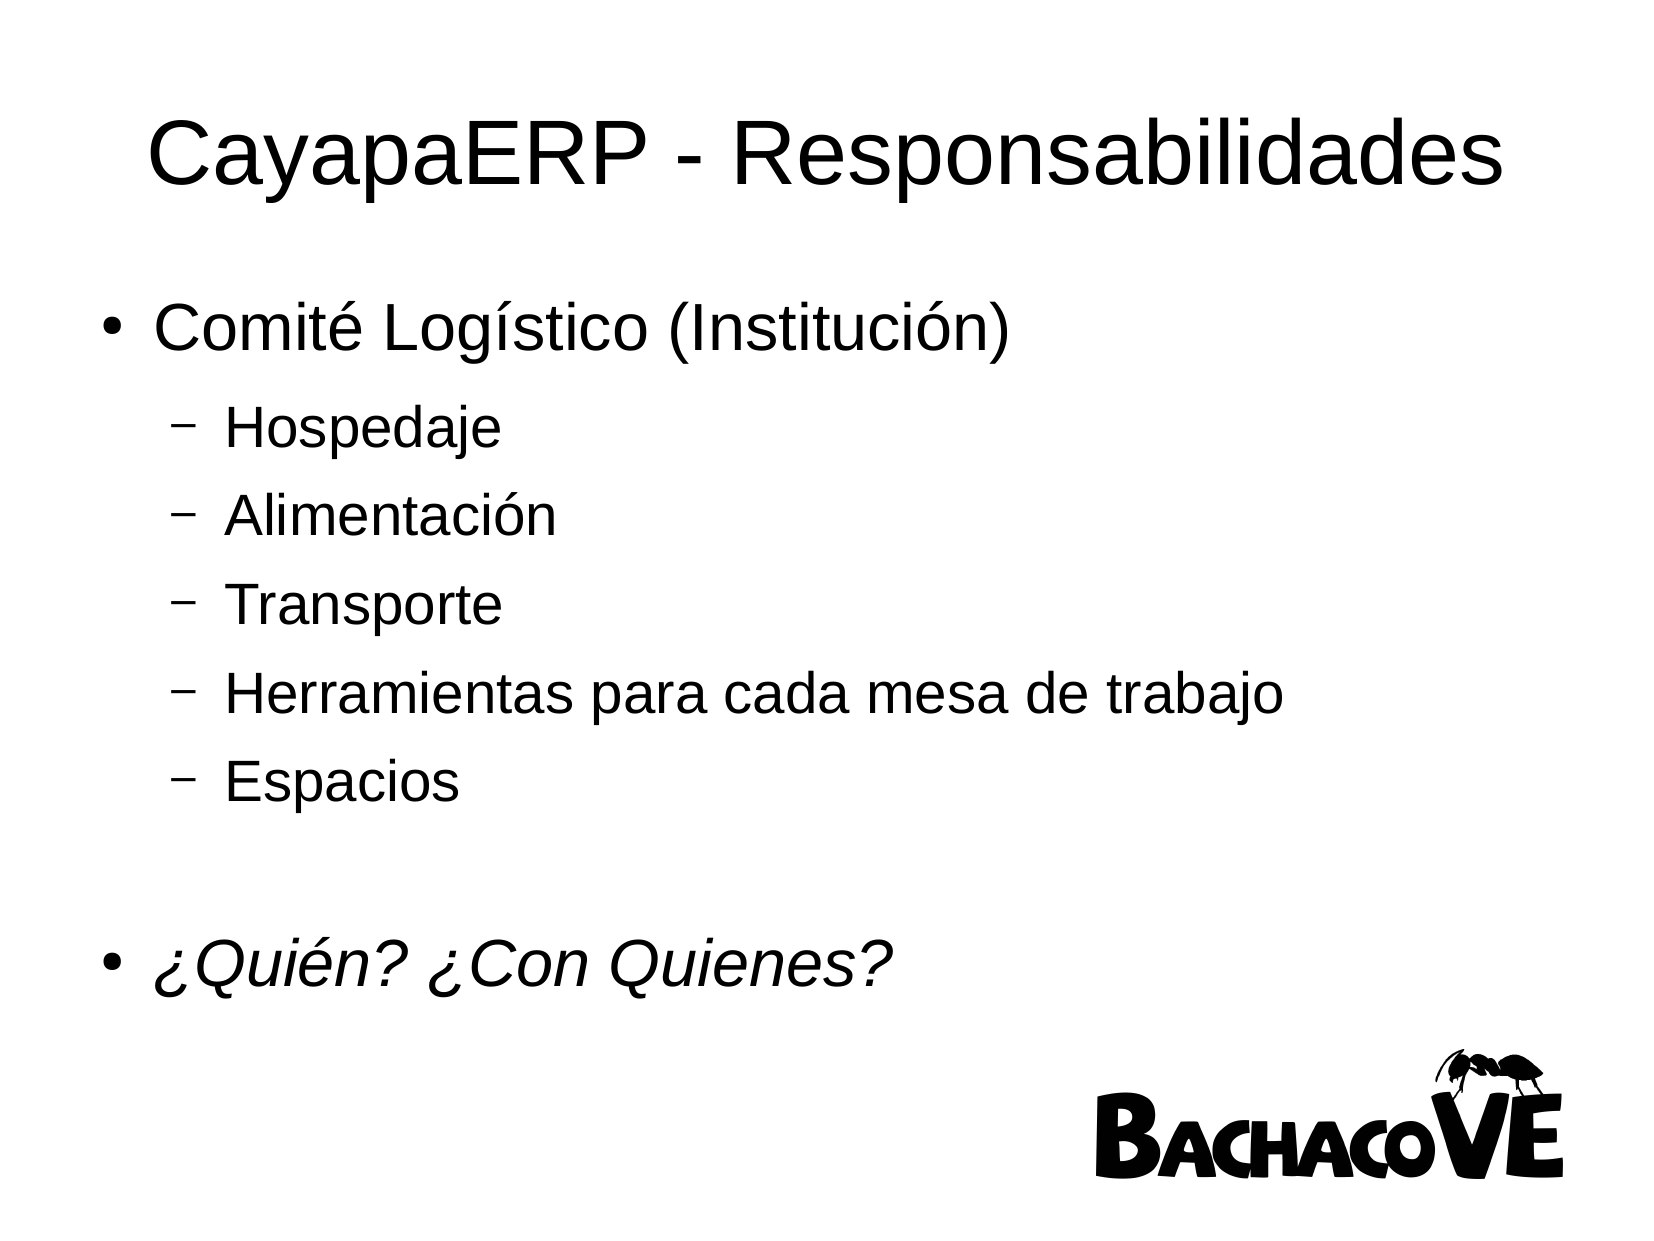

# CayapaERP - Responsabilidades
Comité Logístico (Institución)
Hospedaje
Alimentación
Transporte
Herramientas para cada mesa de trabajo
Espacios
¿Quién? ¿Con Quienes?